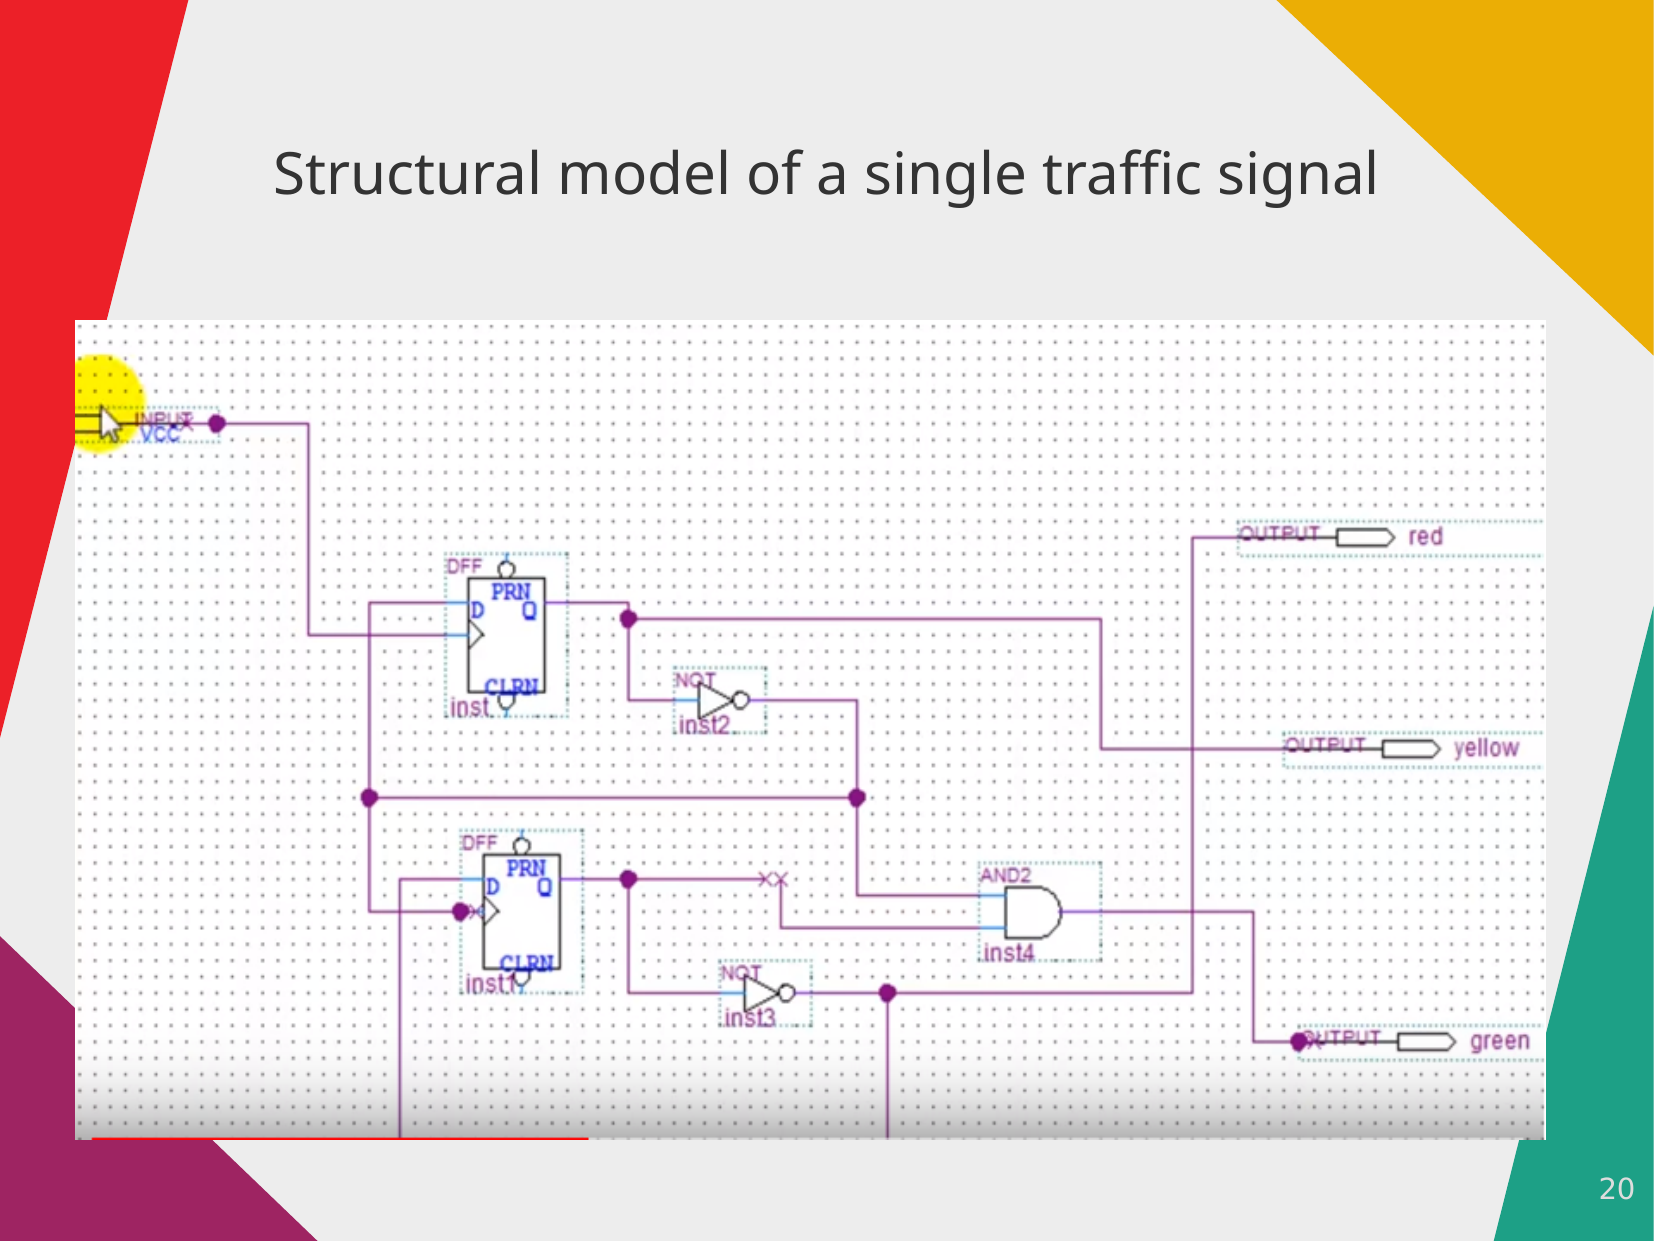

# Structural model of a single traffic signal
20